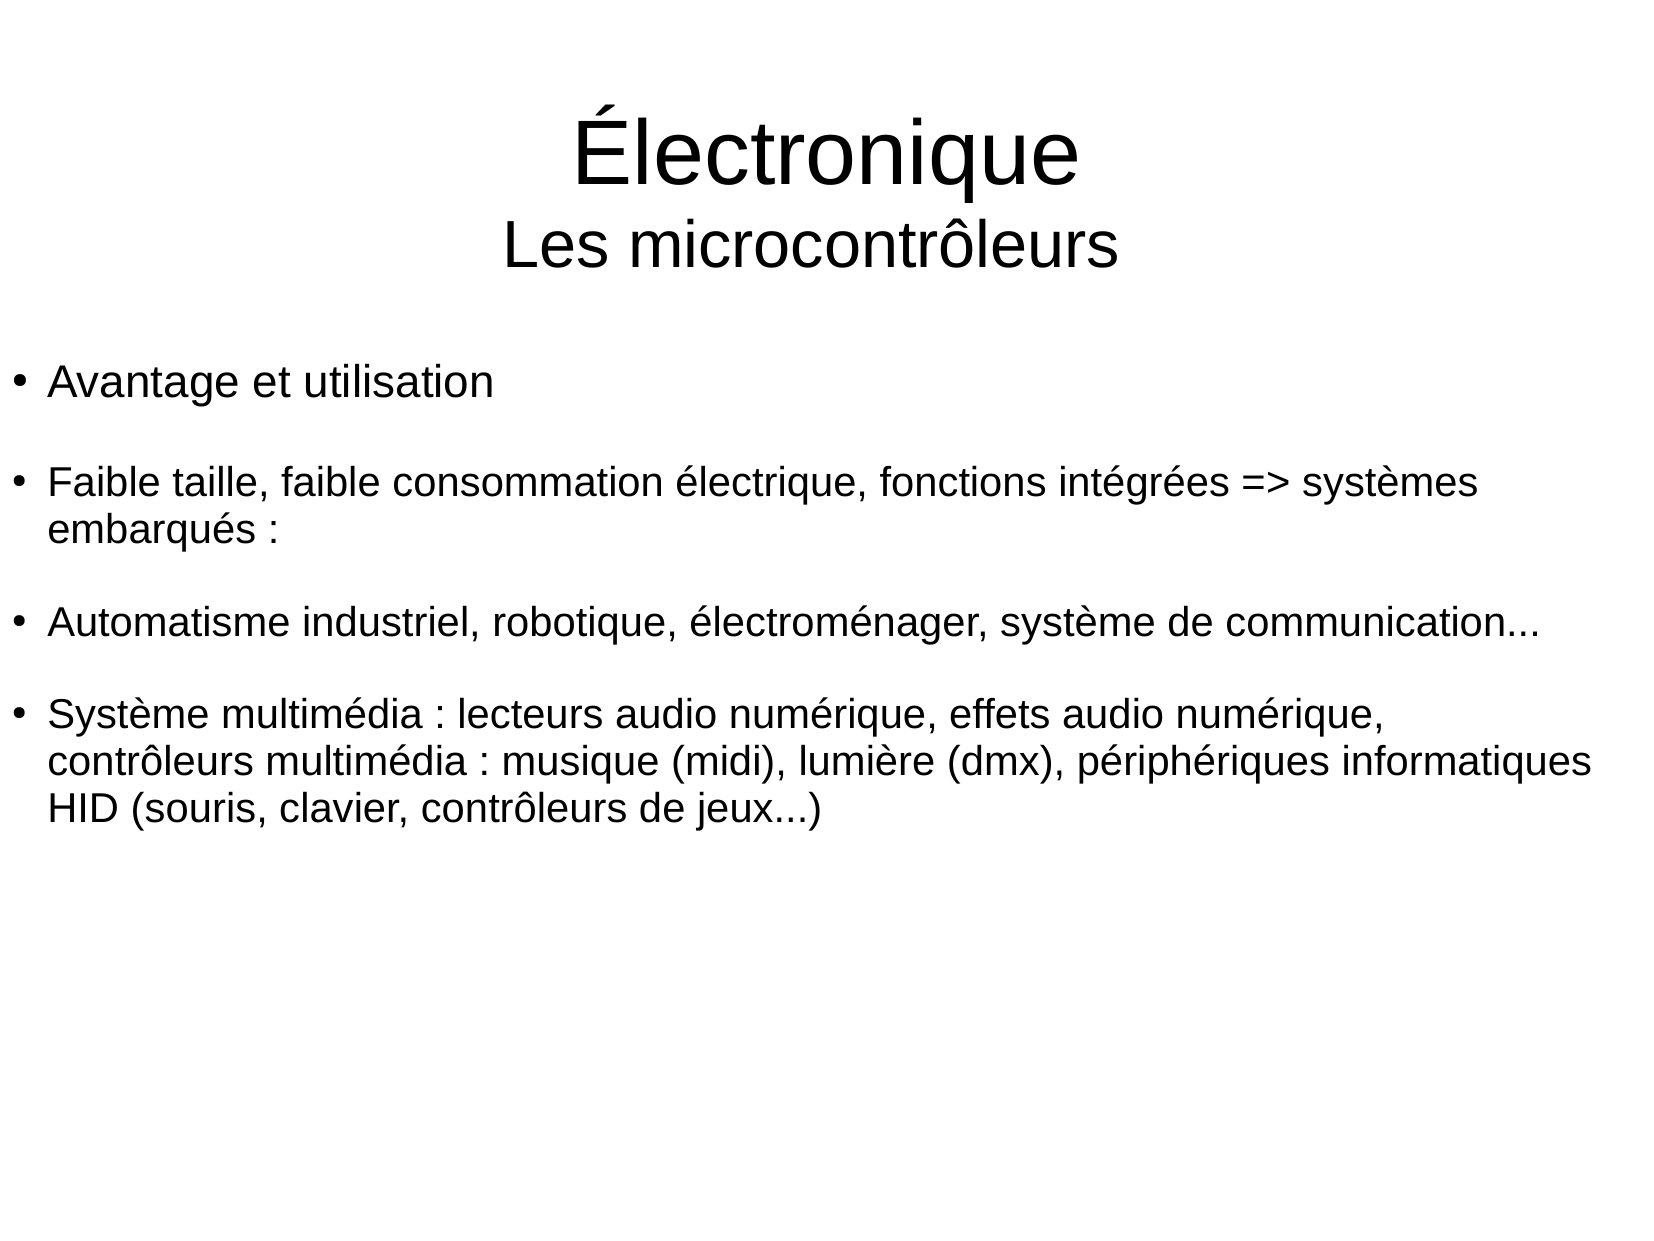

# Électronique
Les microcontrôleurs
Avantage et utilisation
Faible taille, faible consommation électrique, fonctions intégrées => systèmes embarqués :
Automatisme industriel, robotique, électroménager, système de communication...
Système multimédia : lecteurs audio numérique, effets audio numérique,
contrôleurs multimédia : musique (midi), lumière (dmx), périphériques informatiques HID (souris, clavier, contrôleurs de jeux...)